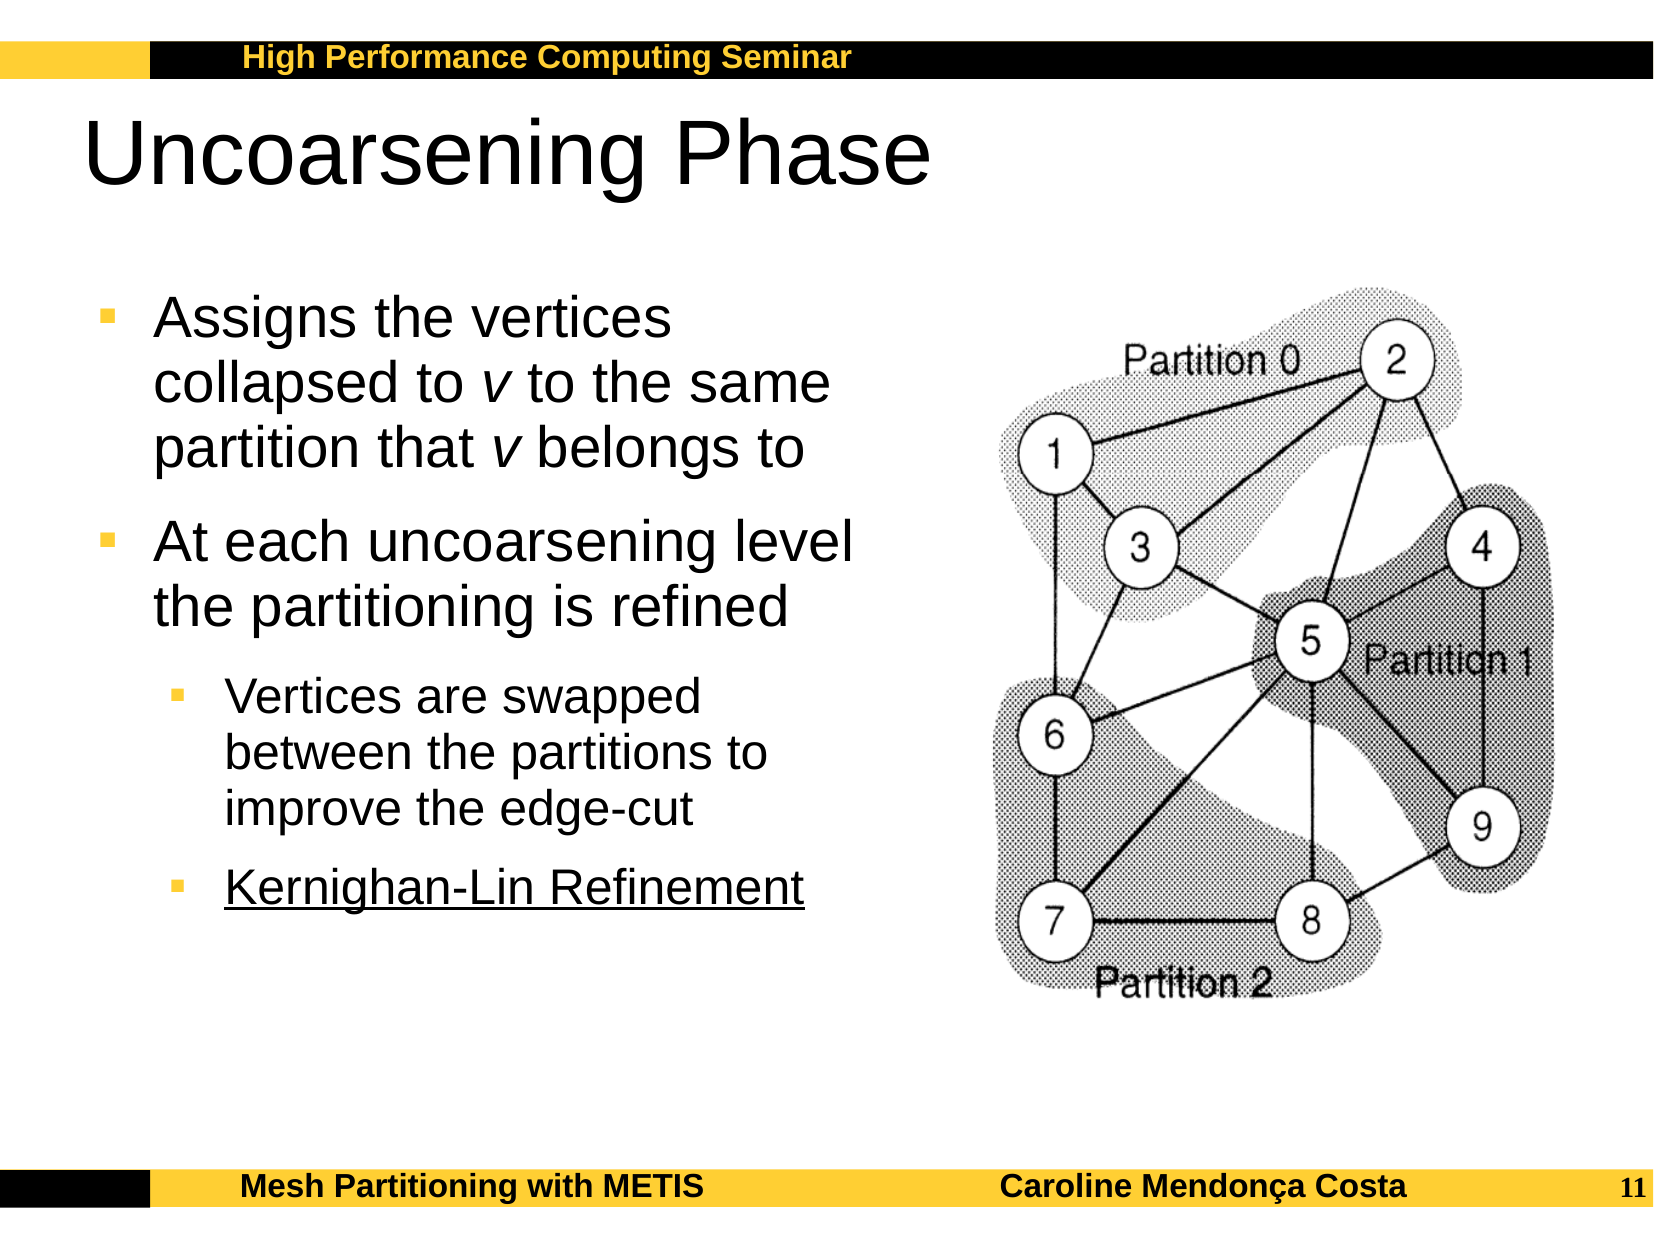

Uncoarsening Phase
# Assigns the vertices collapsed to v to the same partition that v belongs to
At each uncoarsening level the partitioning is refined
Vertices are swapped between the partitions to improve the edge-cut
Kernighan-Lin Refinement
11